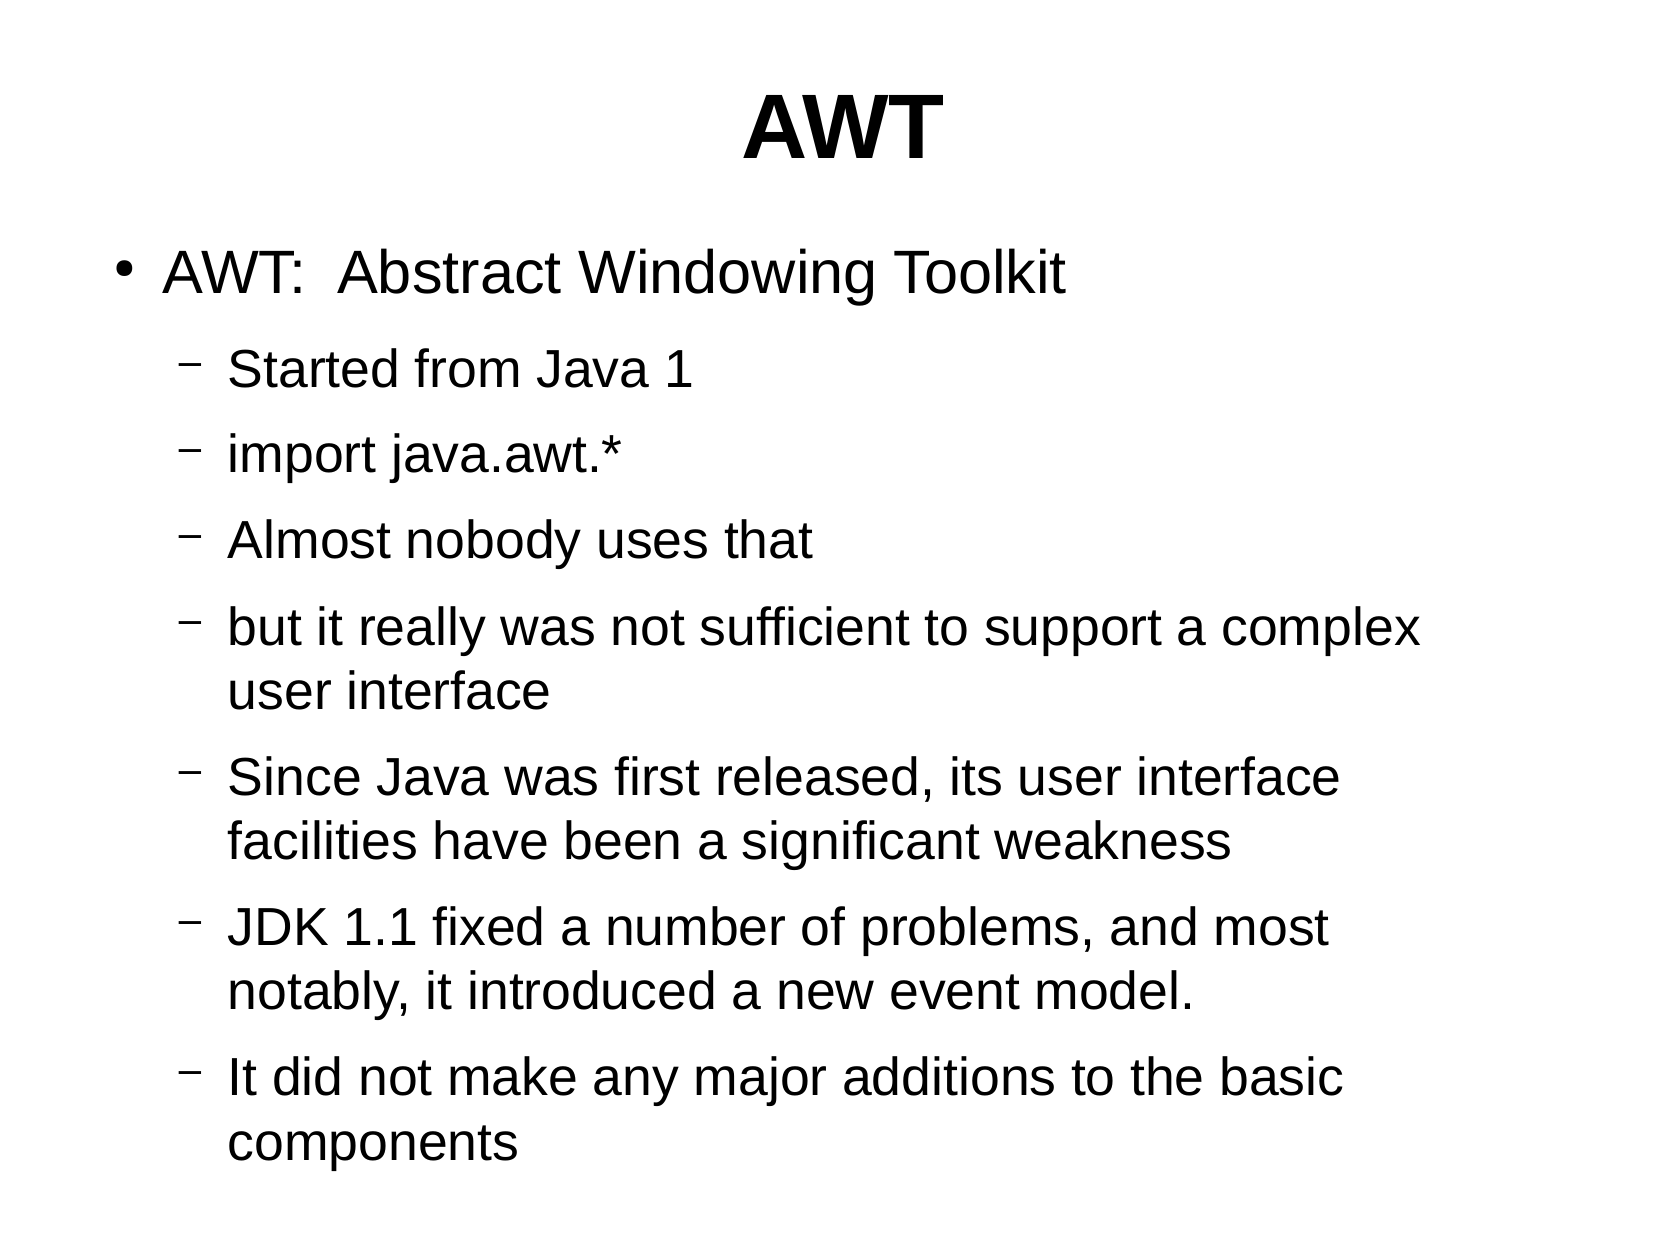

# AWT
AWT: Abstract Windowing Toolkit
Started from Java 1
import java.awt.*
Almost nobody uses that
but it really was not sufficient to support a complex user interface
Since Java was first released, its user interface facilities have been a significant weakness
JDK 1.1 fixed a number of problems, and most notably, it introduced a new event model.
It did not make any major additions to the basic components